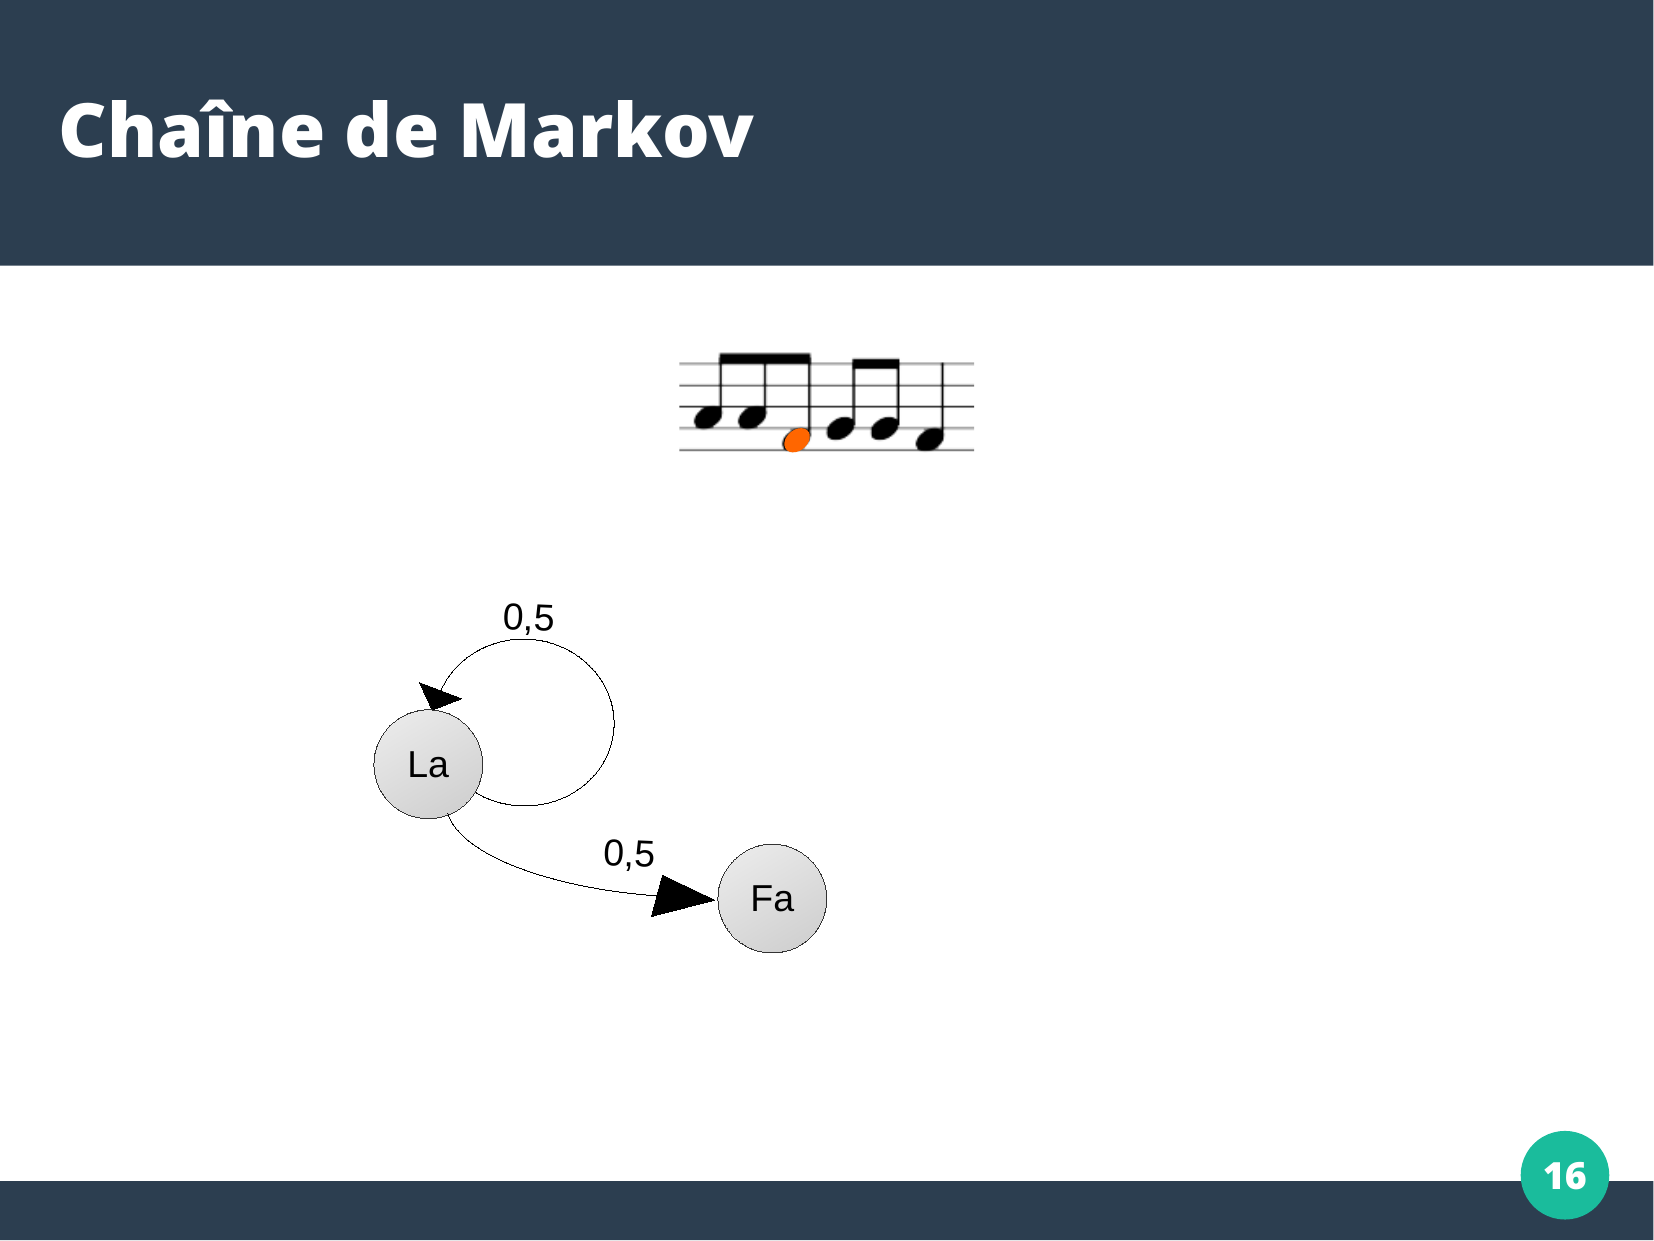

# Chaîne de Markov
0,5
La
0,5
Fa
16